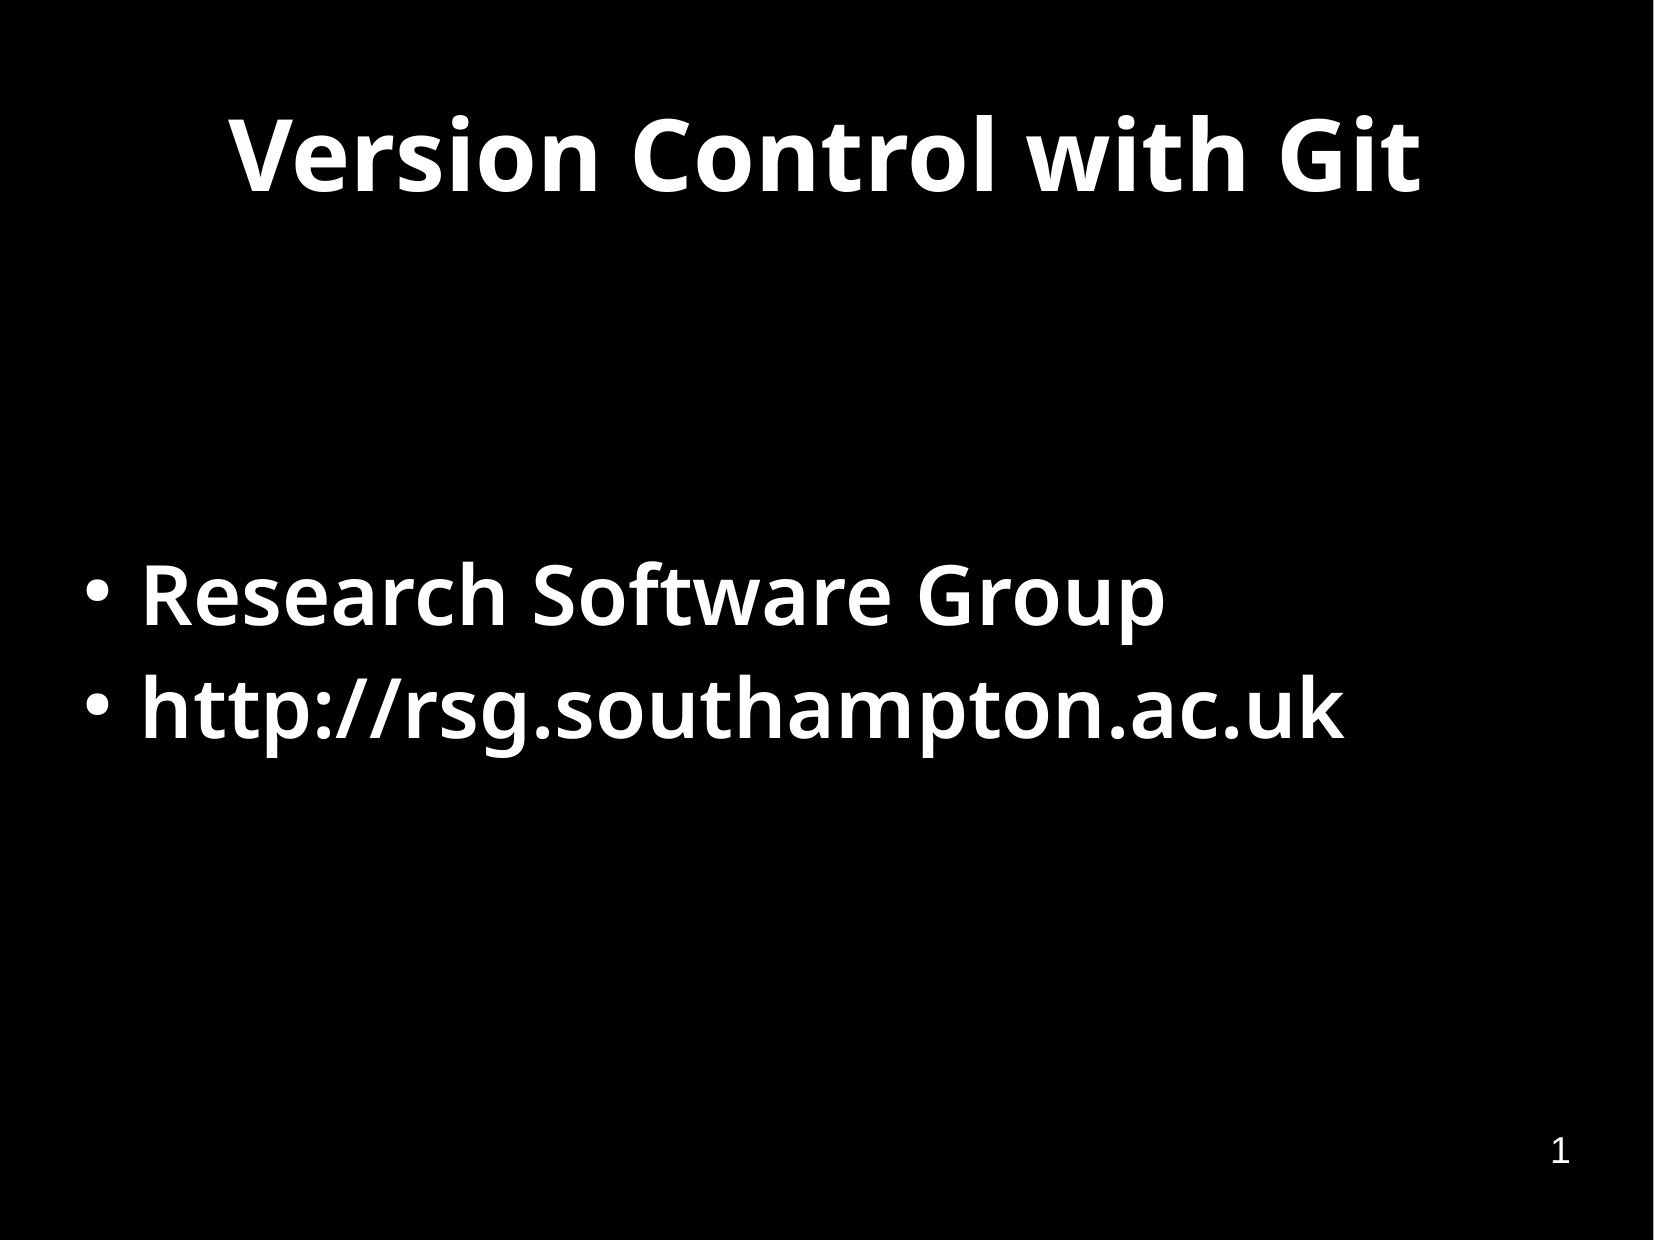

# Version Control with Git
 Research Software Group
 http://rsg.southampton.ac.uk
1